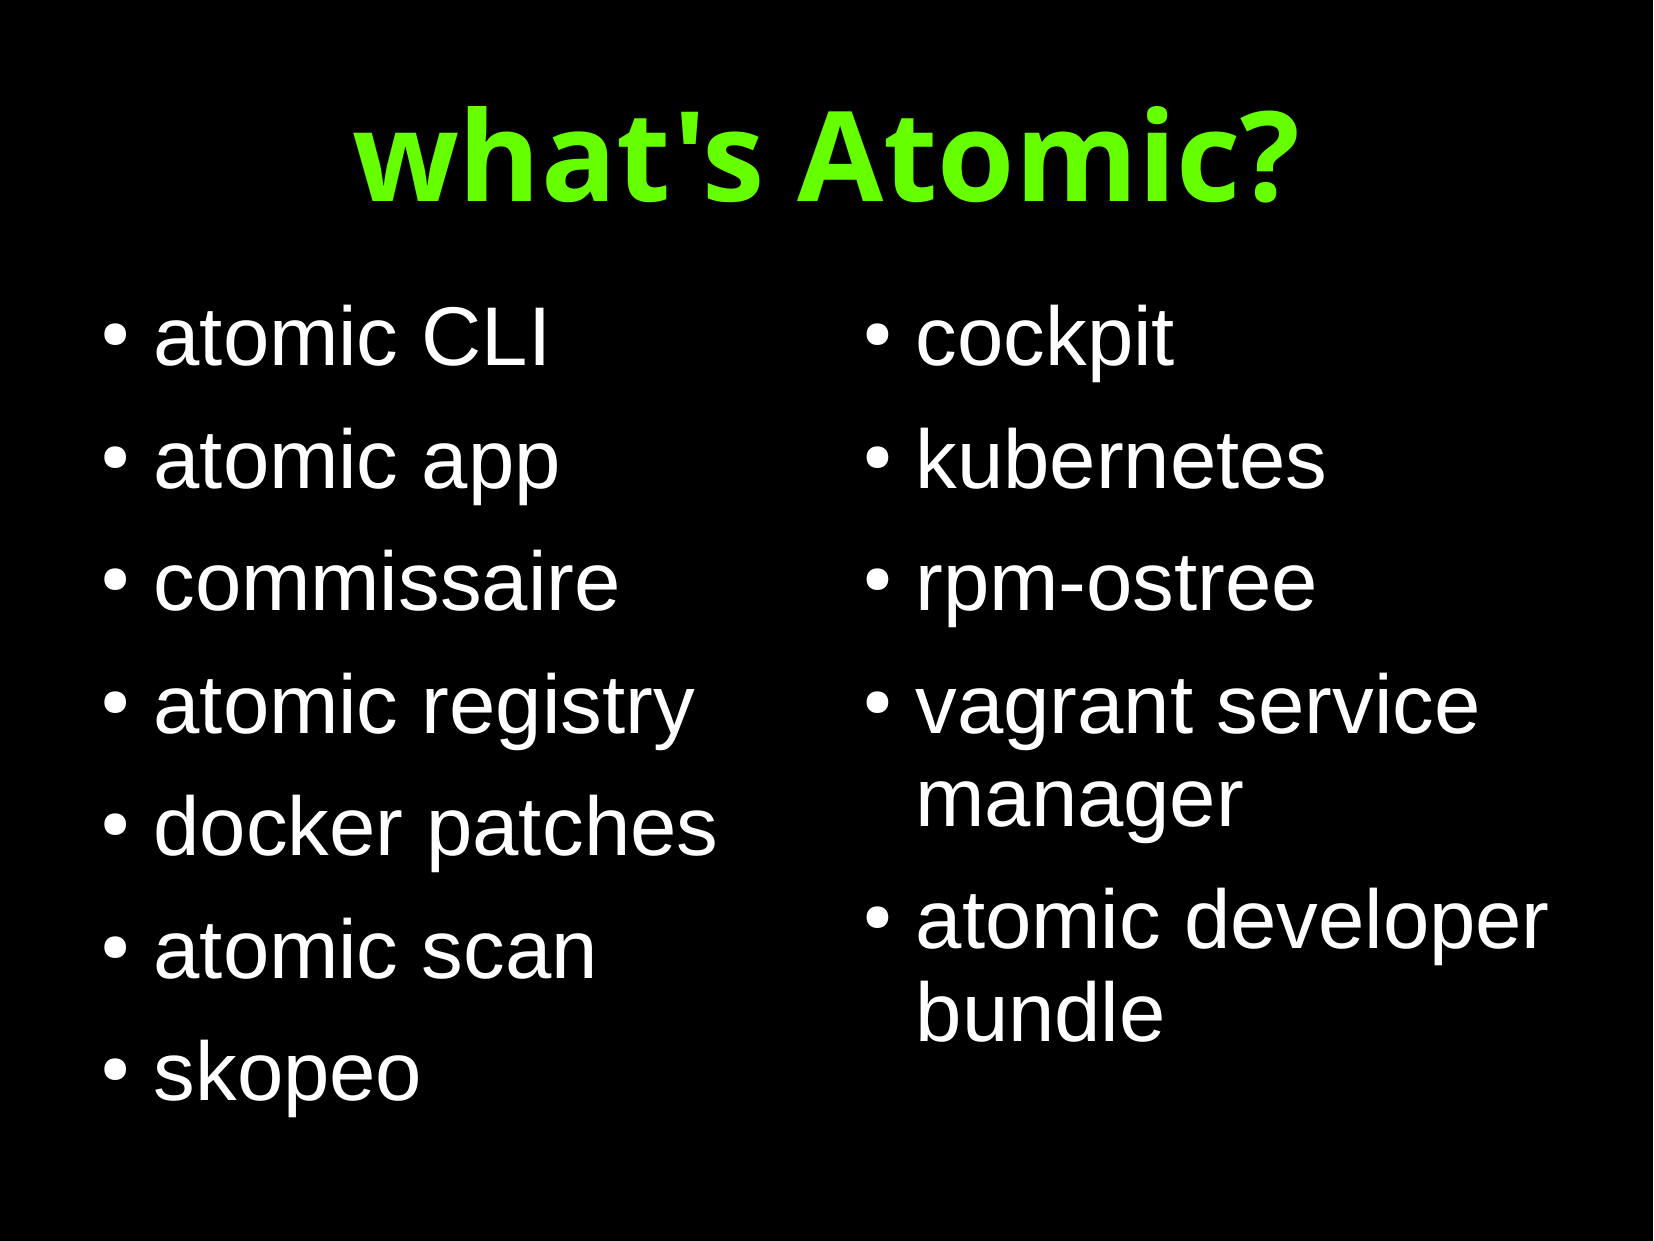

# what's Atomic?
atomic CLI
atomic app
commissaire
atomic registry
docker patches
atomic scan
skopeo
cockpit
kubernetes
rpm-ostree
vagrant service manager
atomic developer bundle